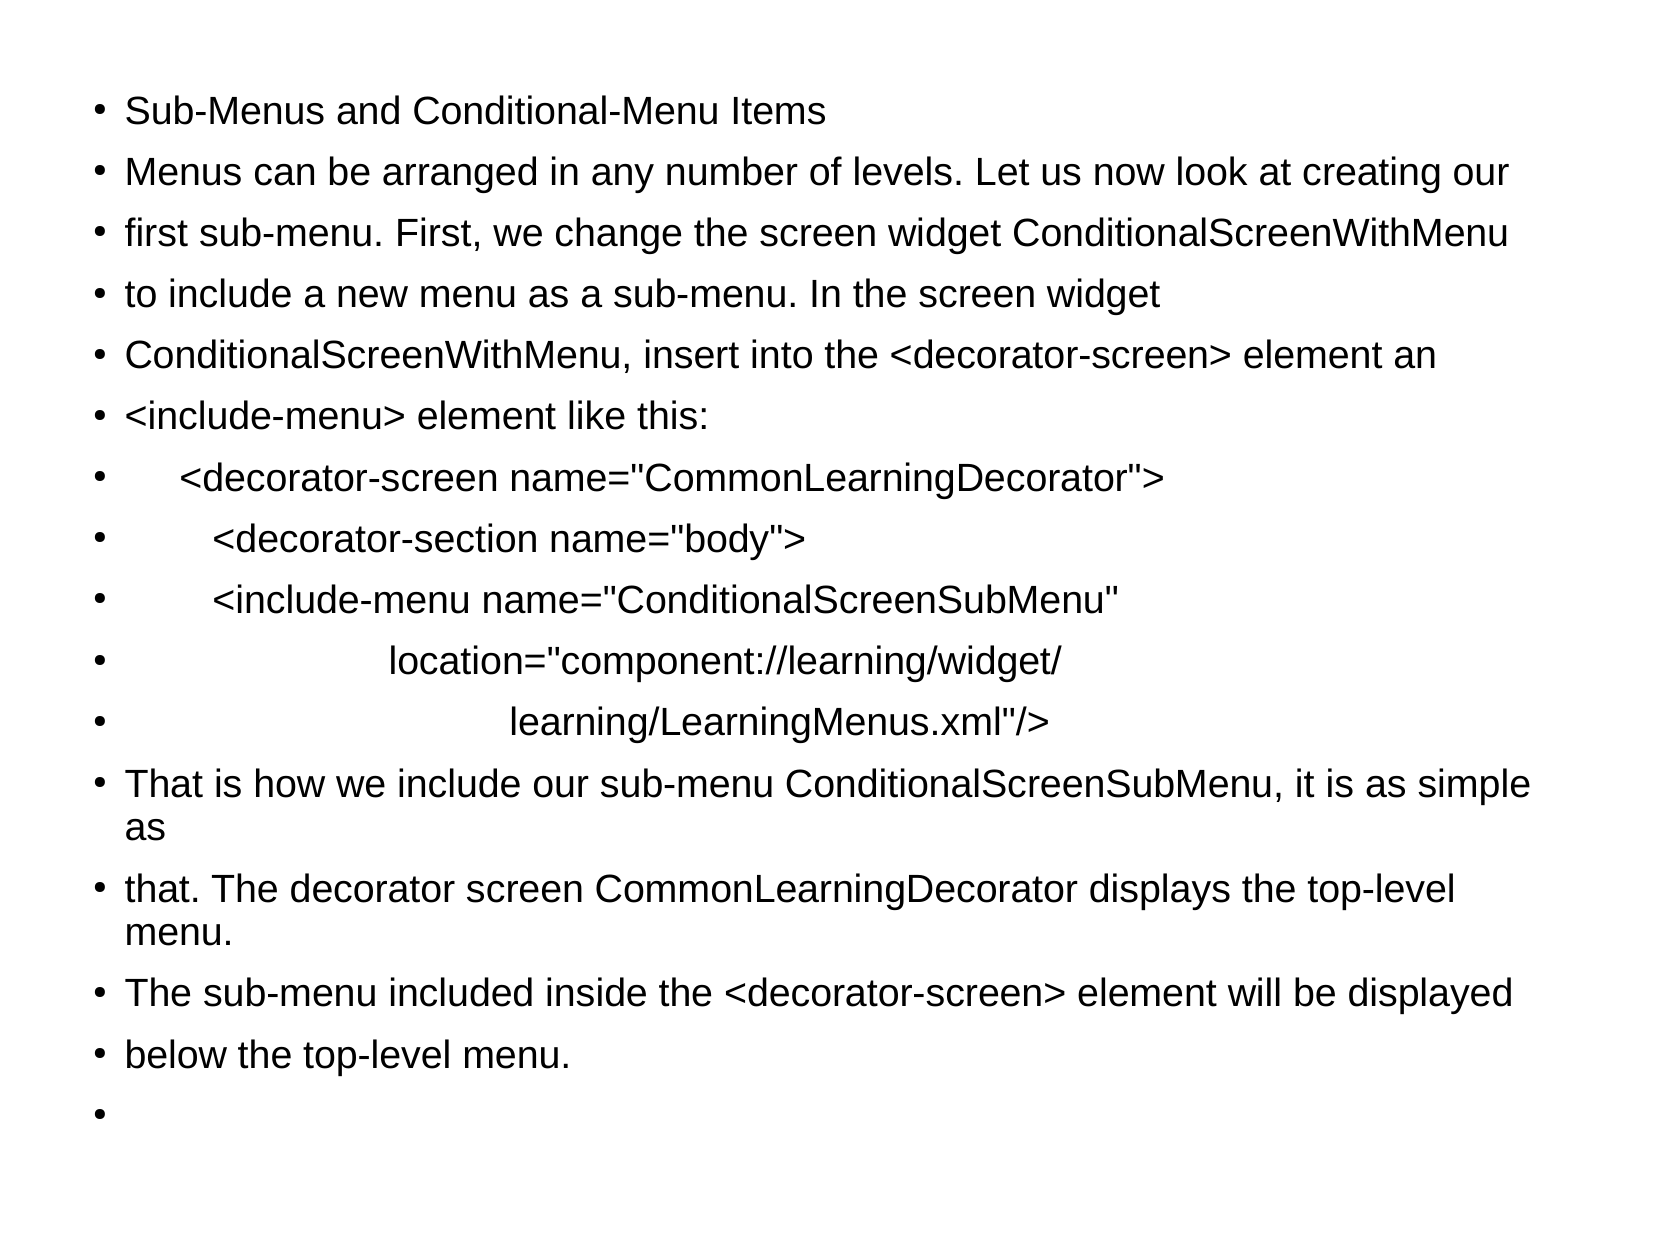

#
Sub-Menus and Conditional-Menu Items
Menus can be arranged in any number of levels. Let us now look at creating our
first sub-menu. First, we change the screen widget ConditionalScreenWithMenu
to include a new menu as a sub-menu. In the screen widget
ConditionalScreenWithMenu, insert into the <decorator-screen> element an
<include-menu> element like this:
 <decorator-screen name="CommonLearningDecorator">
 <decorator-section name="body">
 <include-menu name="ConditionalScreenSubMenu"
 location="component://learning/widget/
 learning/LearningMenus.xml"/>
That is how we include our sub-menu ConditionalScreenSubMenu, it is as simple as
that. The decorator screen CommonLearningDecorator displays the top-level menu.
The sub-menu included inside the <decorator-screen> element will be displayed
below the top-level menu.